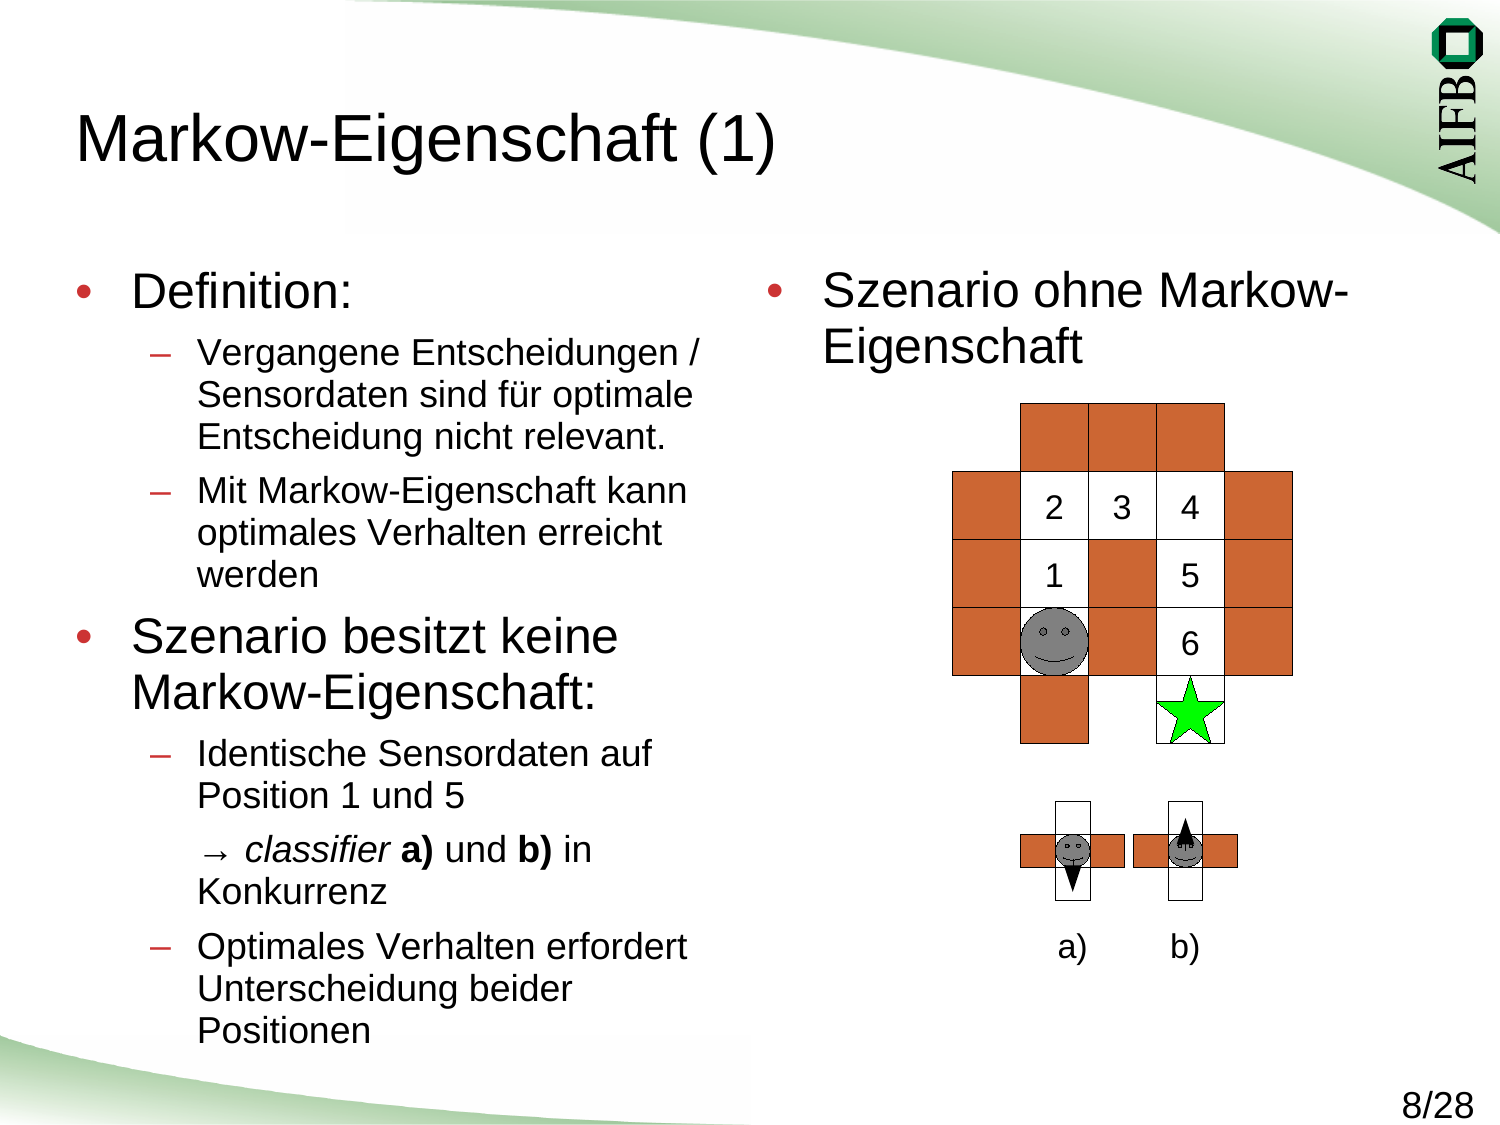

# Markow-Eigenschaft (1)
Szenario ohne Markow-Eigenschaft
Definition:
Vergangene Entscheidungen / Sensordaten sind für optimale Entscheidung nicht relevant.
Mit Markow-Eigenschaft kann optimales Verhalten erreicht werden
Szenario besitzt keine Markow-Eigenschaft:
Identische Sensordaten auf Position 1 und 5
→ classifier a) und b) in Konkurrenz
Optimales Verhalten erfordert Unterscheidung beider Positionen
2
3
4
1
5
6
a)
b)
8